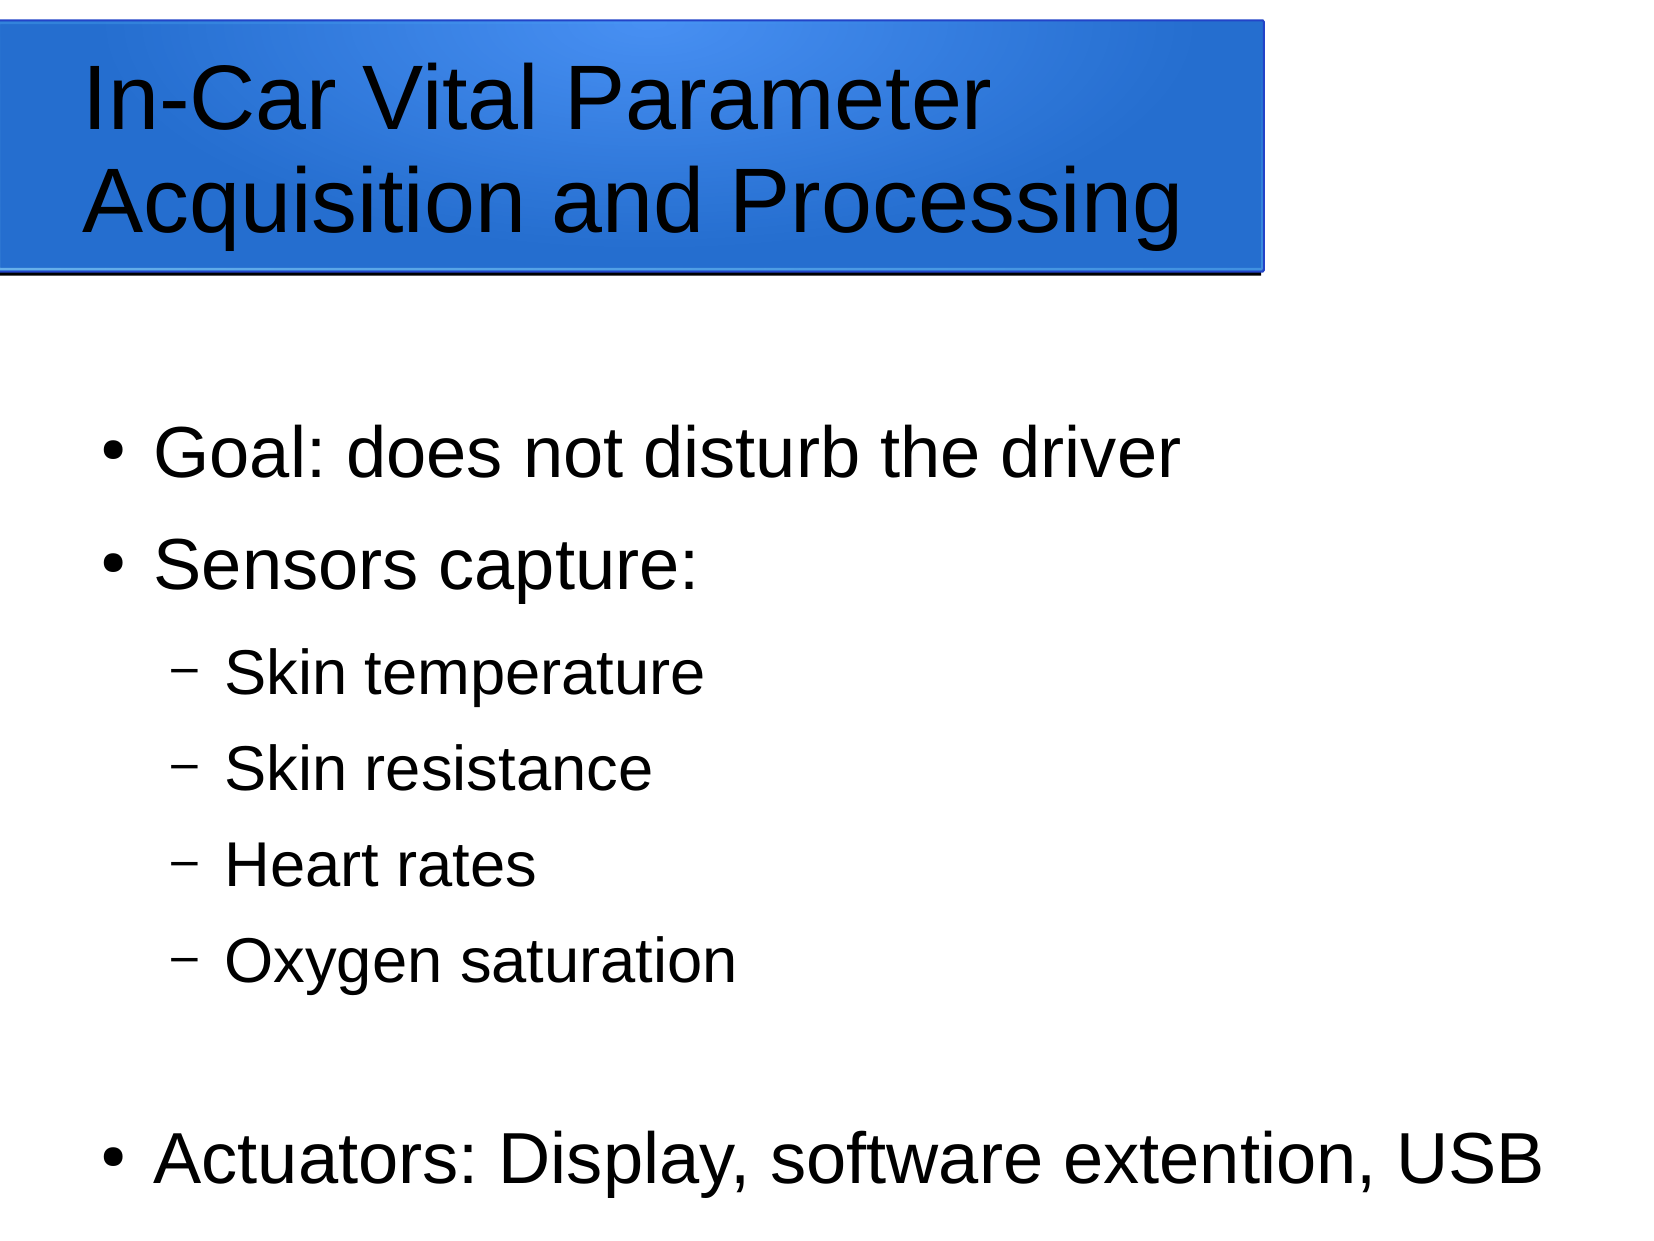

# In-Car Vital Parameter Acquisition and Processing
Goal: does not disturb the driver
Sensors capture:
Skin temperature
Skin resistance
Heart rates
Oxygen saturation
Actuators: Display, software extention, USB